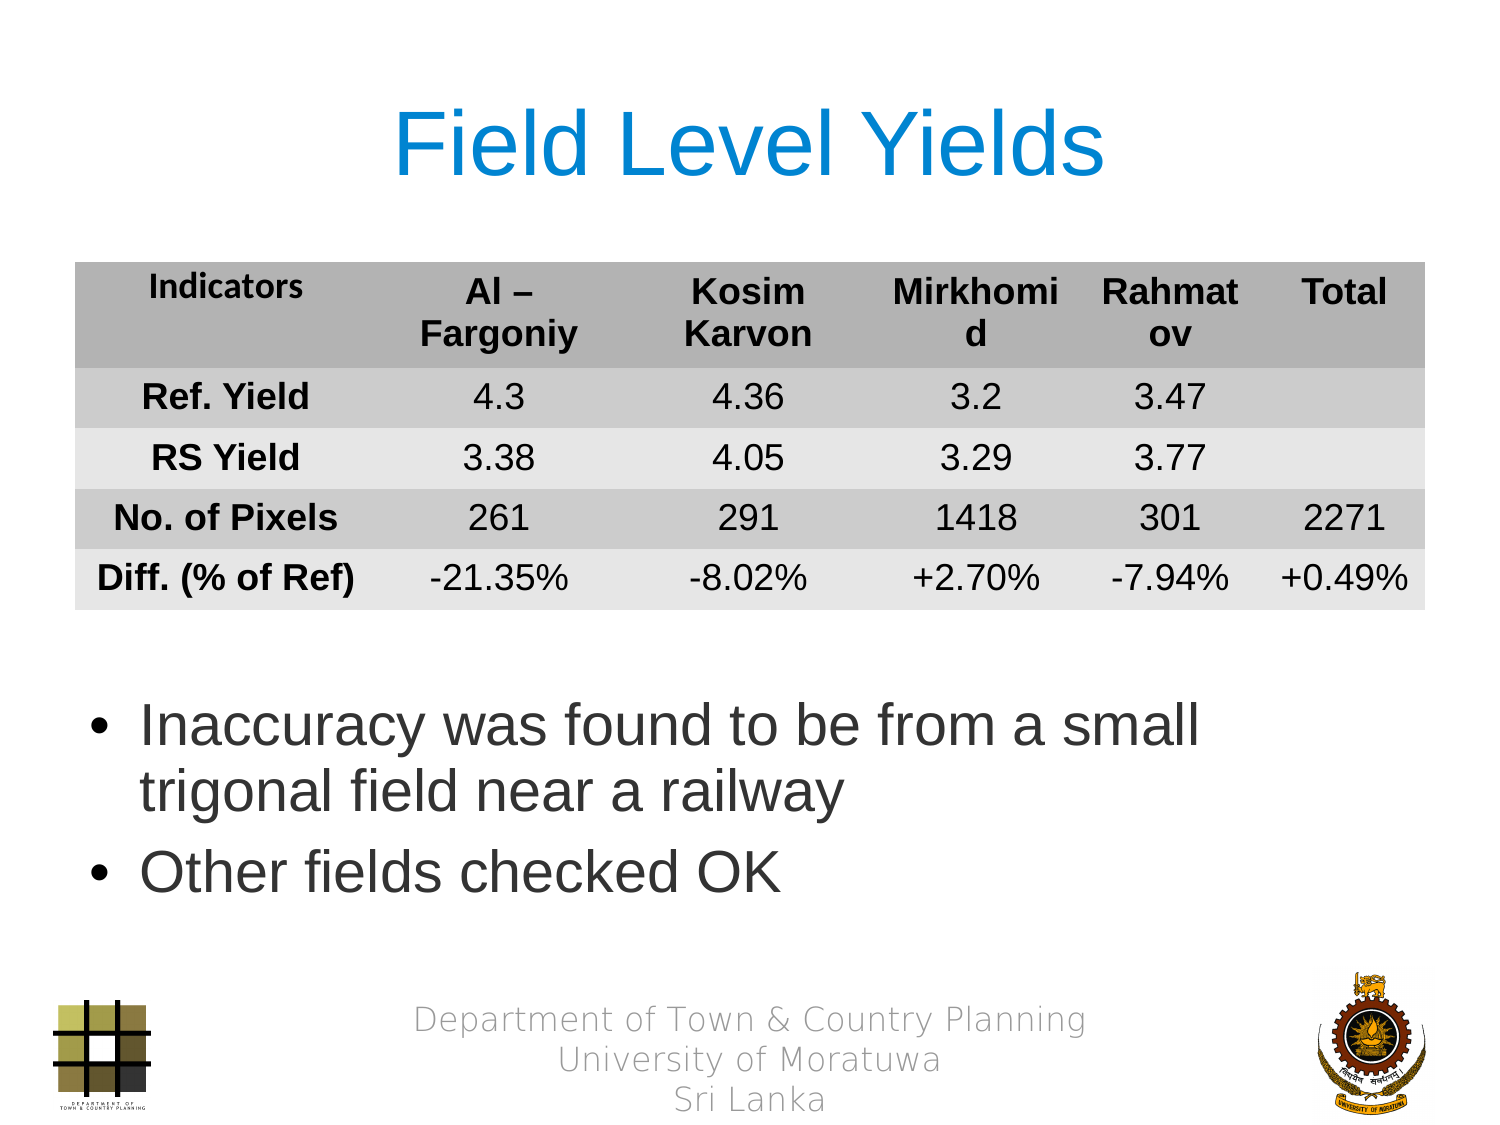

# Field Level Yields
| Indicators | Al – Fargoniy | Kosim Karvon | Mirkhomid | Rahmatov | Total |
| --- | --- | --- | --- | --- | --- |
| Ref. Yield | 4.3 | 4.36 | 3.2 | 3.47 | |
| RS Yield | 3.38 | 4.05 | 3.29 | 3.77 | |
| No. of Pixels | 261 | 291 | 1418 | 301 | 2271 |
| Diff. (% of Ref) | -21.35% | -8.02% | +2.70% | -7.94% | +0.49% |
Inaccuracy was found to be from a small trigonal field near a railway
Other fields checked OK